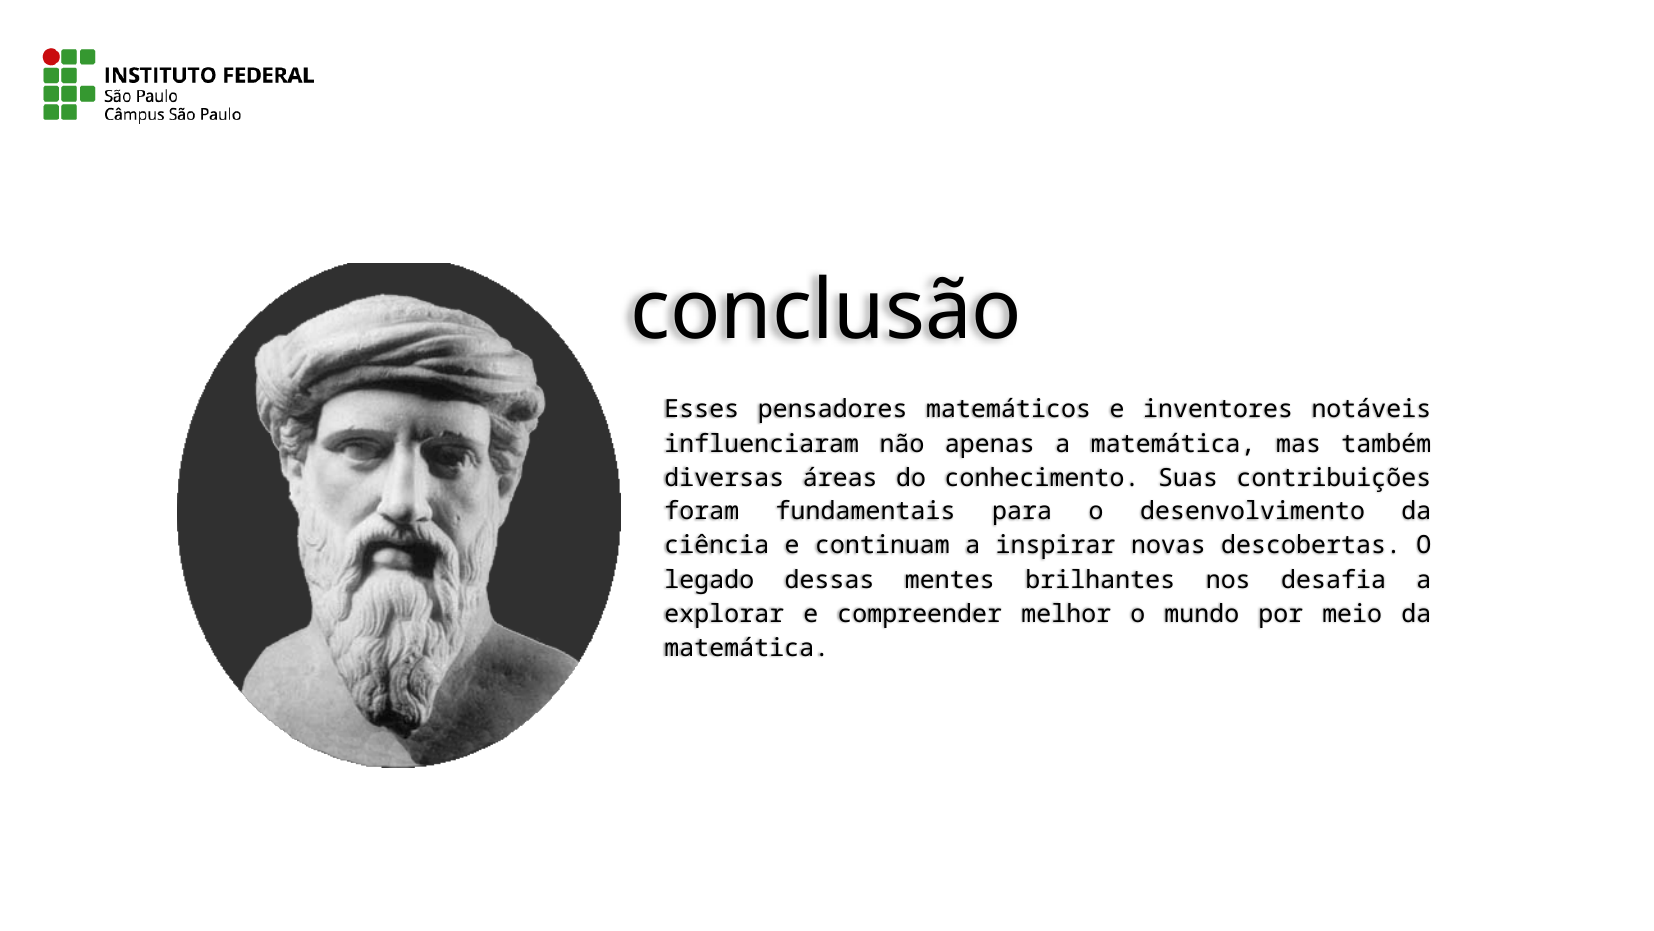

# conclusão
Esses pensadores matemáticos e inventores notáveis influenciaram não apenas a matemática, mas também diversas áreas do conhecimento. Suas contribuições foram fundamentais para o desenvolvimento da ciência e continuam a inspirar novas descobertas. O legado dessas mentes brilhantes nos desafia a explorar e compreender melhor o mundo por meio da matemática.